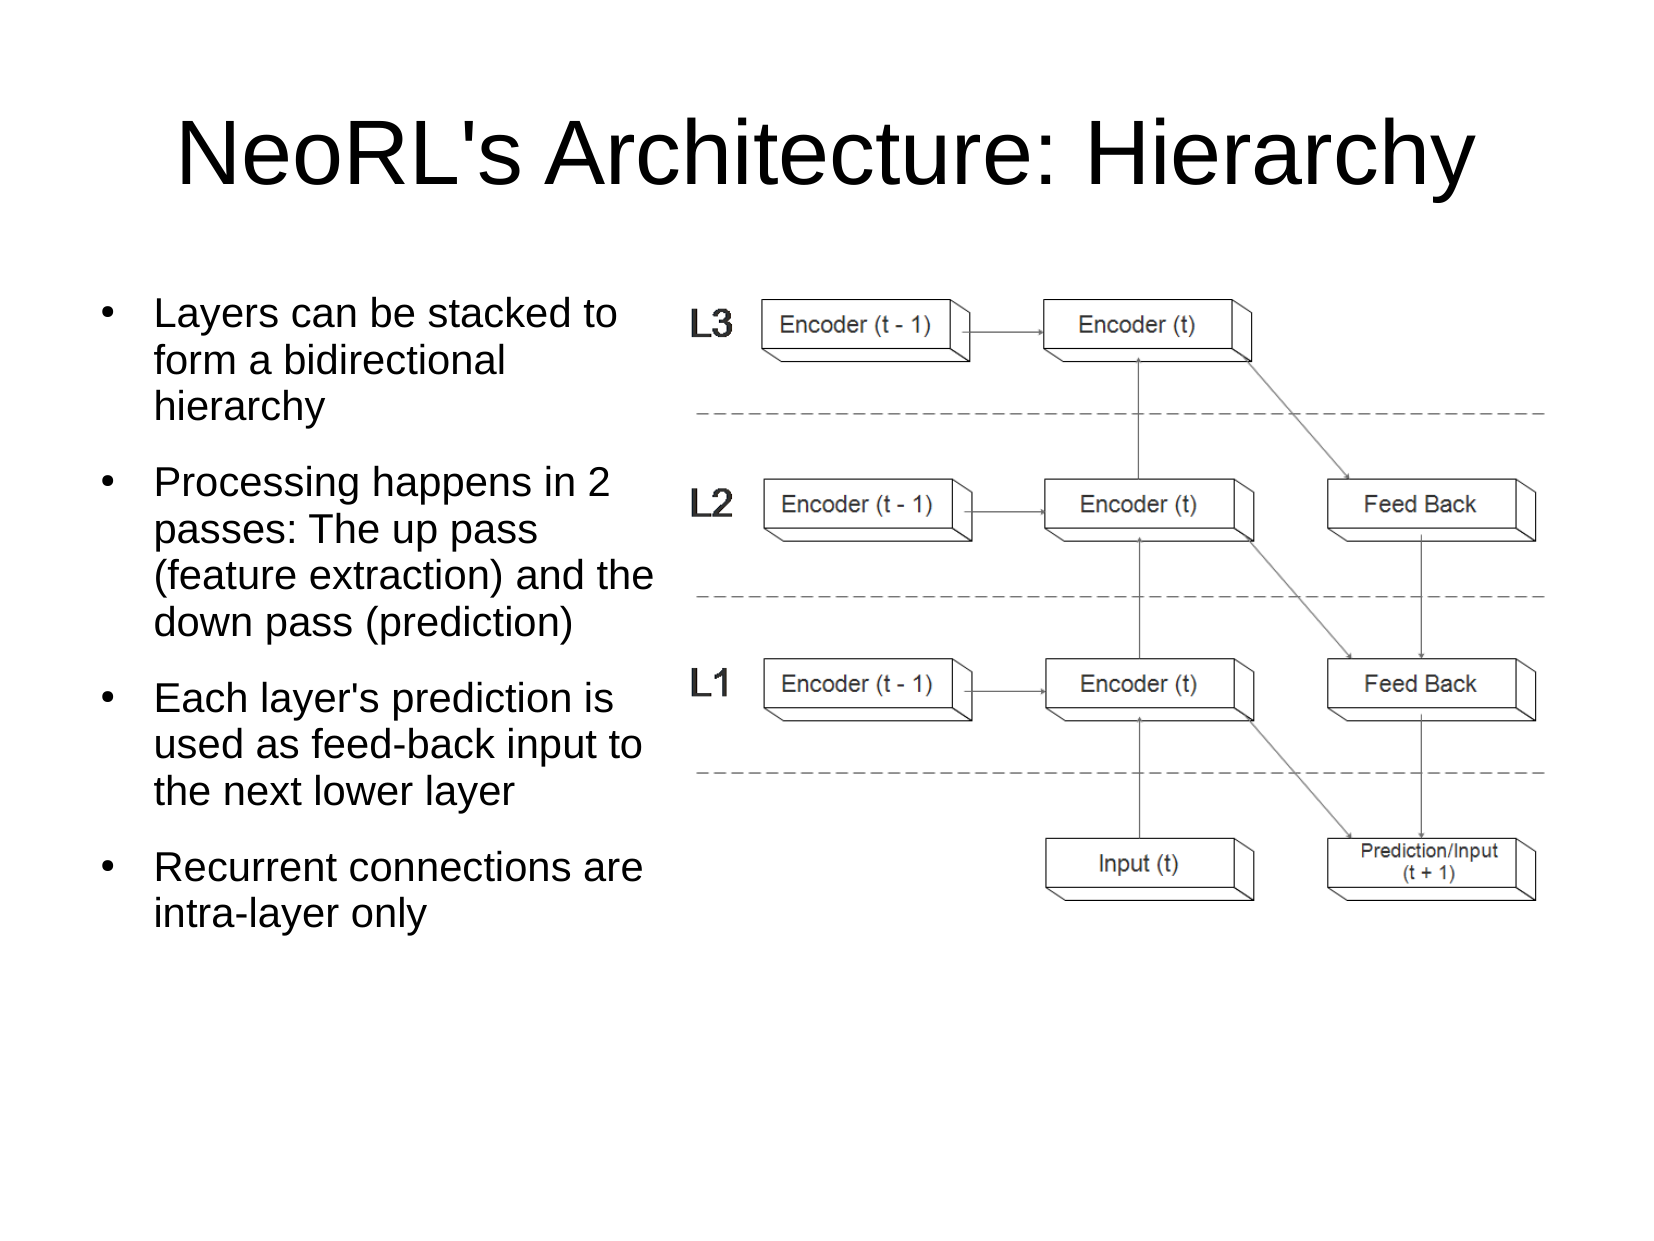

# NeoRL's Architecture: Hierarchy
Layers can be stacked to form a bidirectional hierarchy
Processing happens in 2 passes: The up pass (feature extraction) and the down pass (prediction)
Each layer's prediction is used as feed-back input to the next lower layer
Recurrent connections are intra-layer only